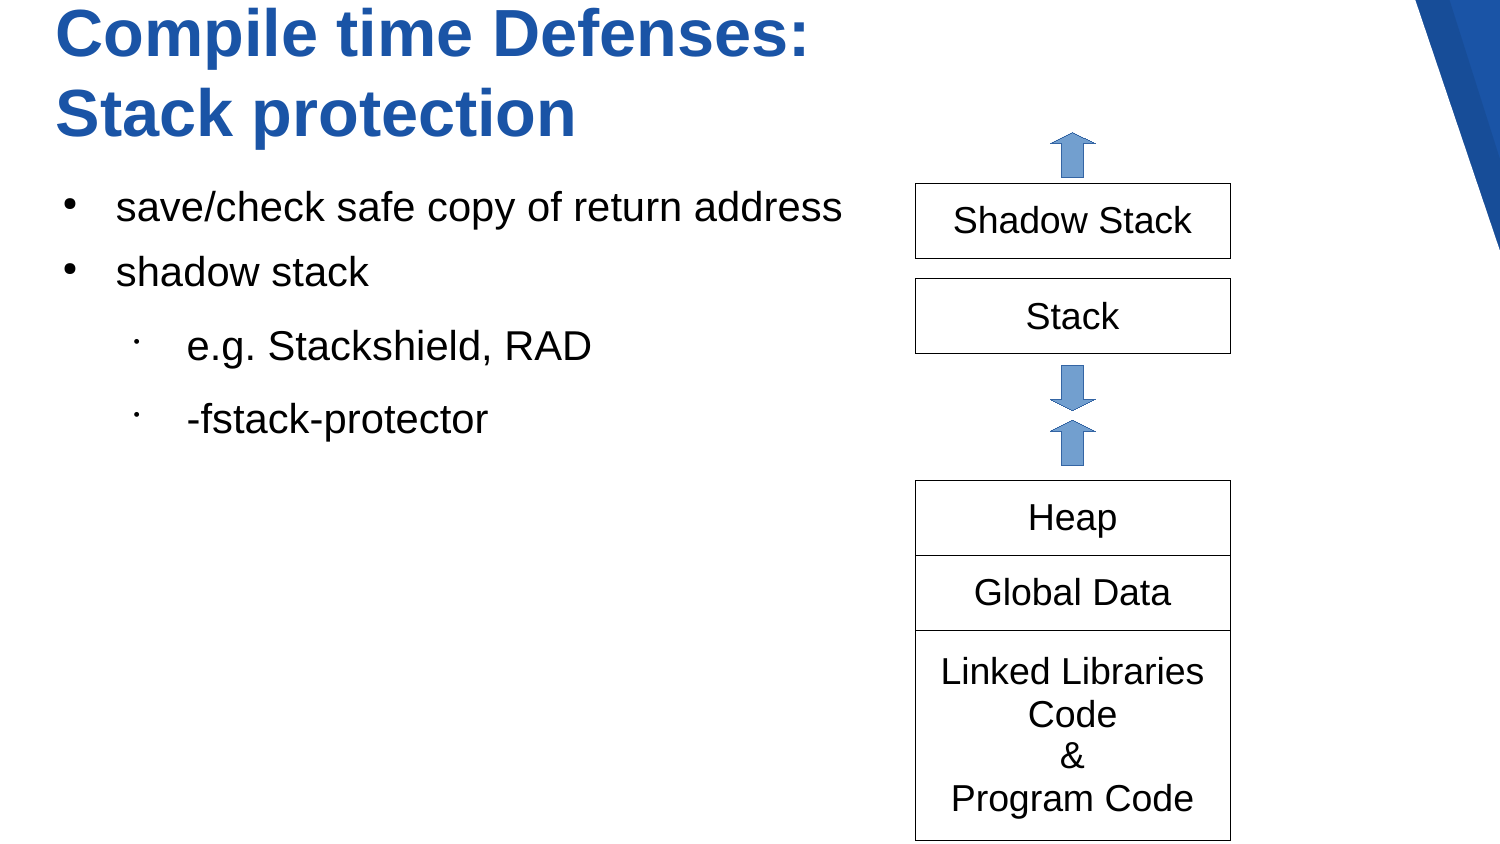

Compile time Defenses:
Stack protection
# save/check safe copy of return address
shadow stack
e.g. Stackshield, RAD
-fstack-protector
Shadow Stack
Stack
Heap
Global Data
Linked Libraries
Code
&
Program Code